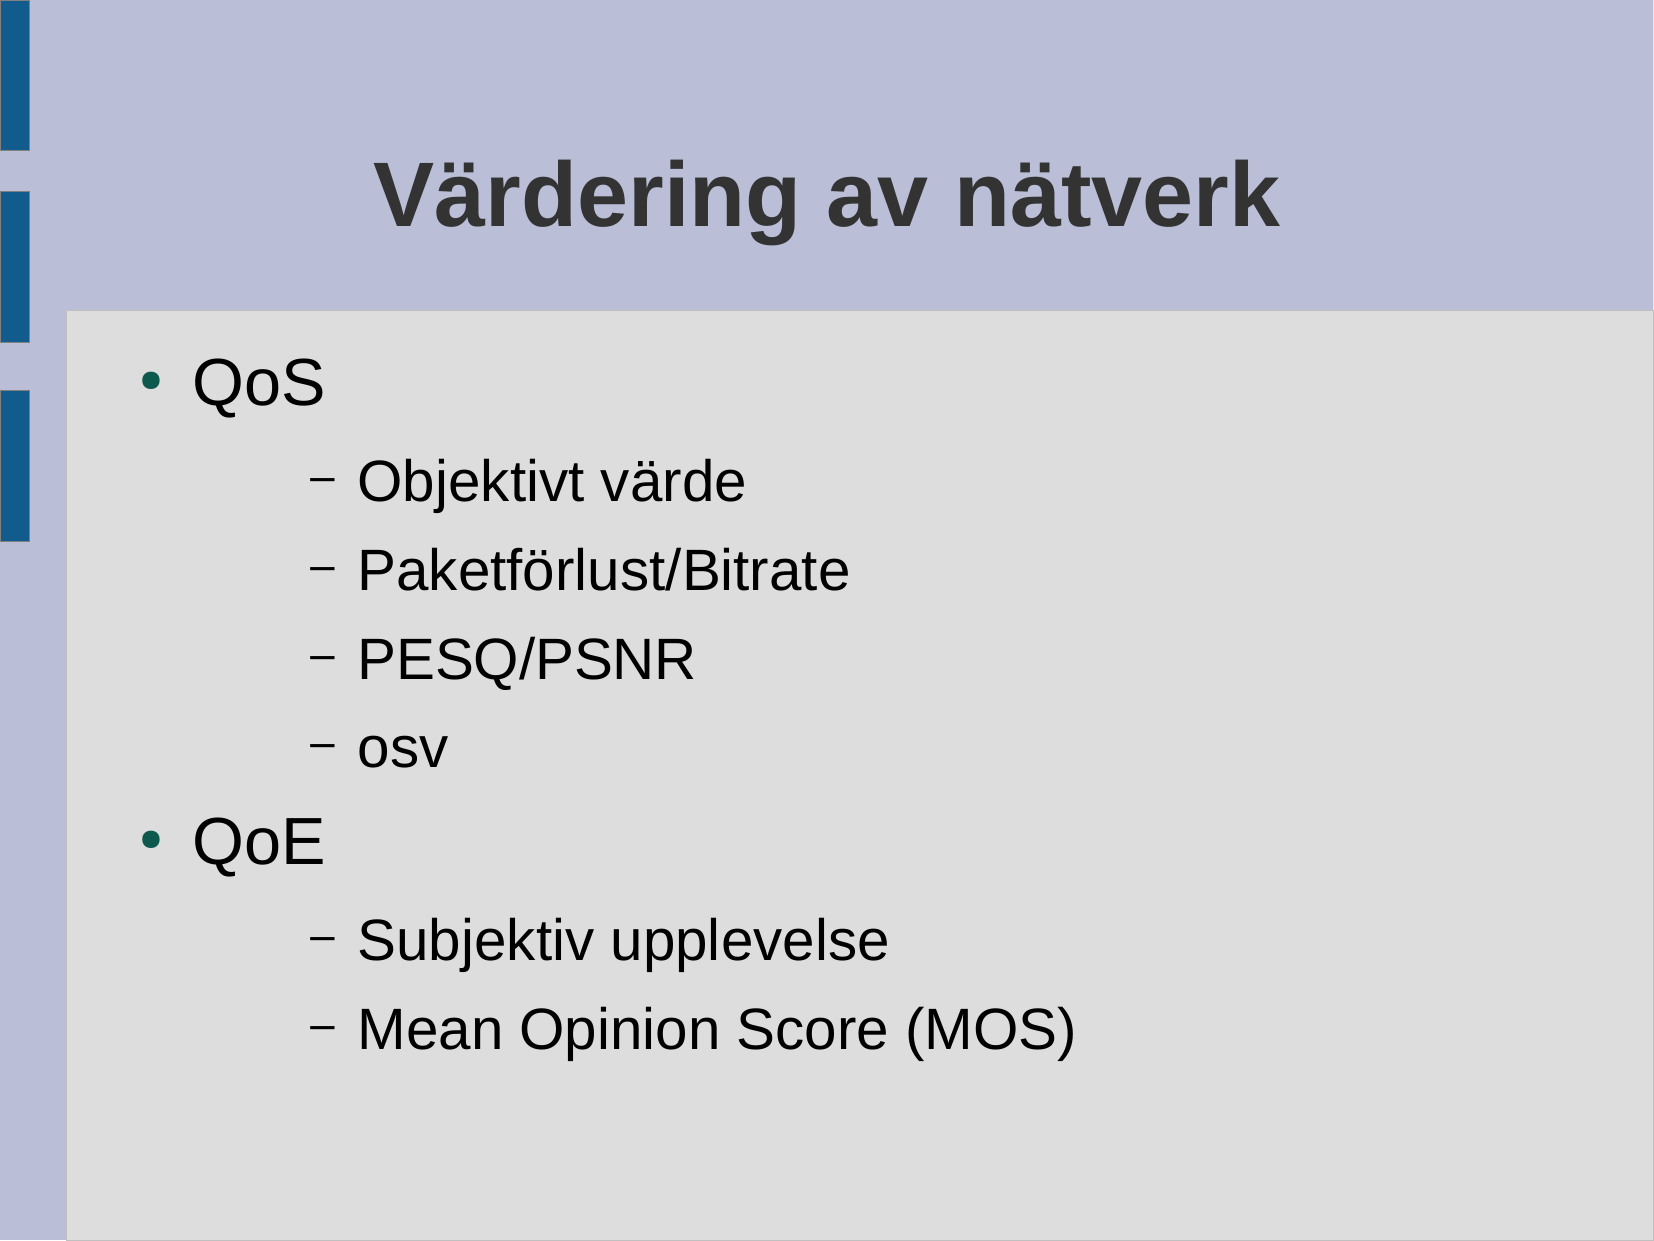

# Värdering av nätverk
QoS
Objektivt värde
Paketförlust/Bitrate
PESQ/PSNR
osv
QoE
Subjektiv upplevelse
Mean Opinion Score (MOS)